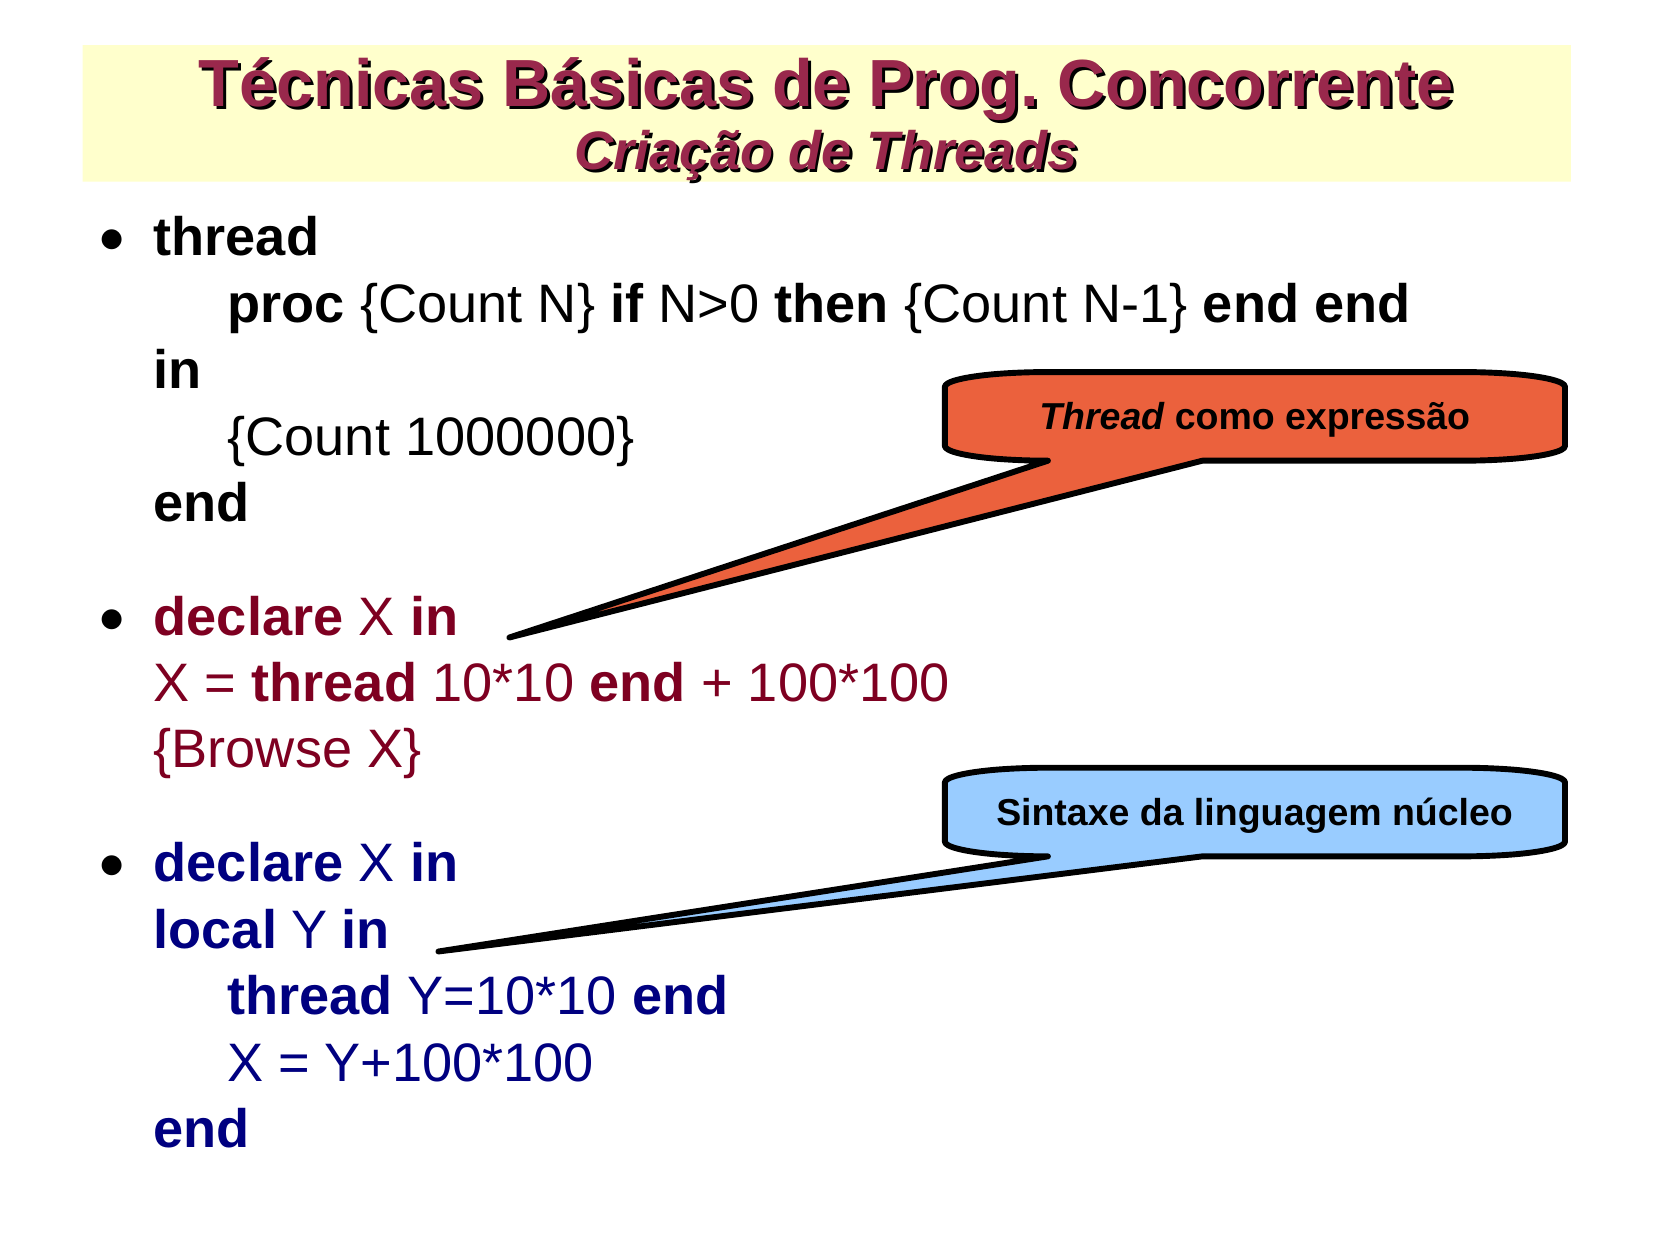

# Técnicas Básicas de Prog. Concorrente Criação de Threads
thread
	proc {Count N} if N>0 then {Count N-1} end end
in
	{Count 1000000}
end
declare X in
X = thread 10*10 end + 100*100
{Browse X}
declare X in
local Y in
	thread Y=10*10 end
	X = Y+100*100
end
Thread como expressão
Sintaxe da linguagem núcleo